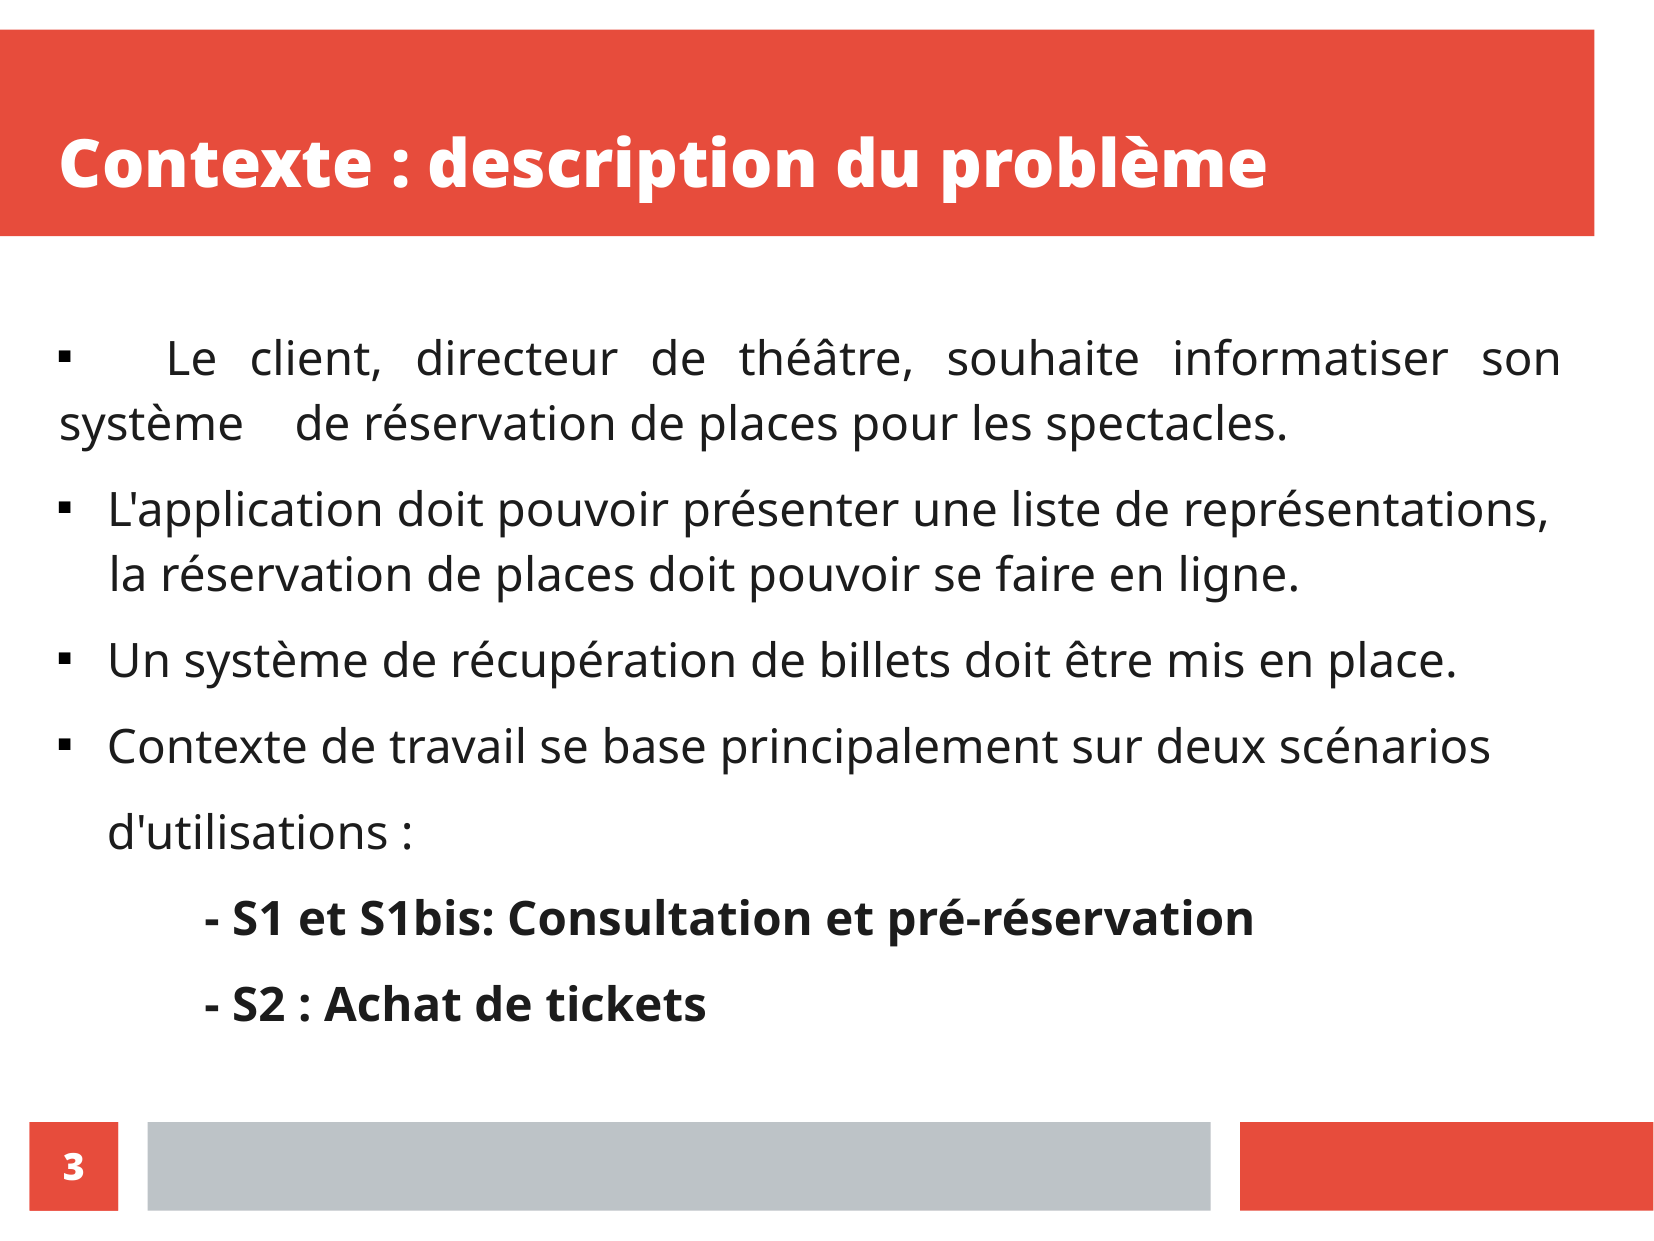

# Contexte : description du problème
 Le client, directeur de théâtre, souhaite informatiser son système de réservation de places pour les spectacles.
 L'application doit pouvoir présenter une liste de représentations, la réservation de places doit pouvoir se faire en ligne.
 Un système de récupération de billets doit être mis en place.
 Contexte de travail se base principalement sur deux scénarios
 d'utilisations :
- S1 et S1bis: Consultation et pré-réservation
- S2 : Achat de tickets
3